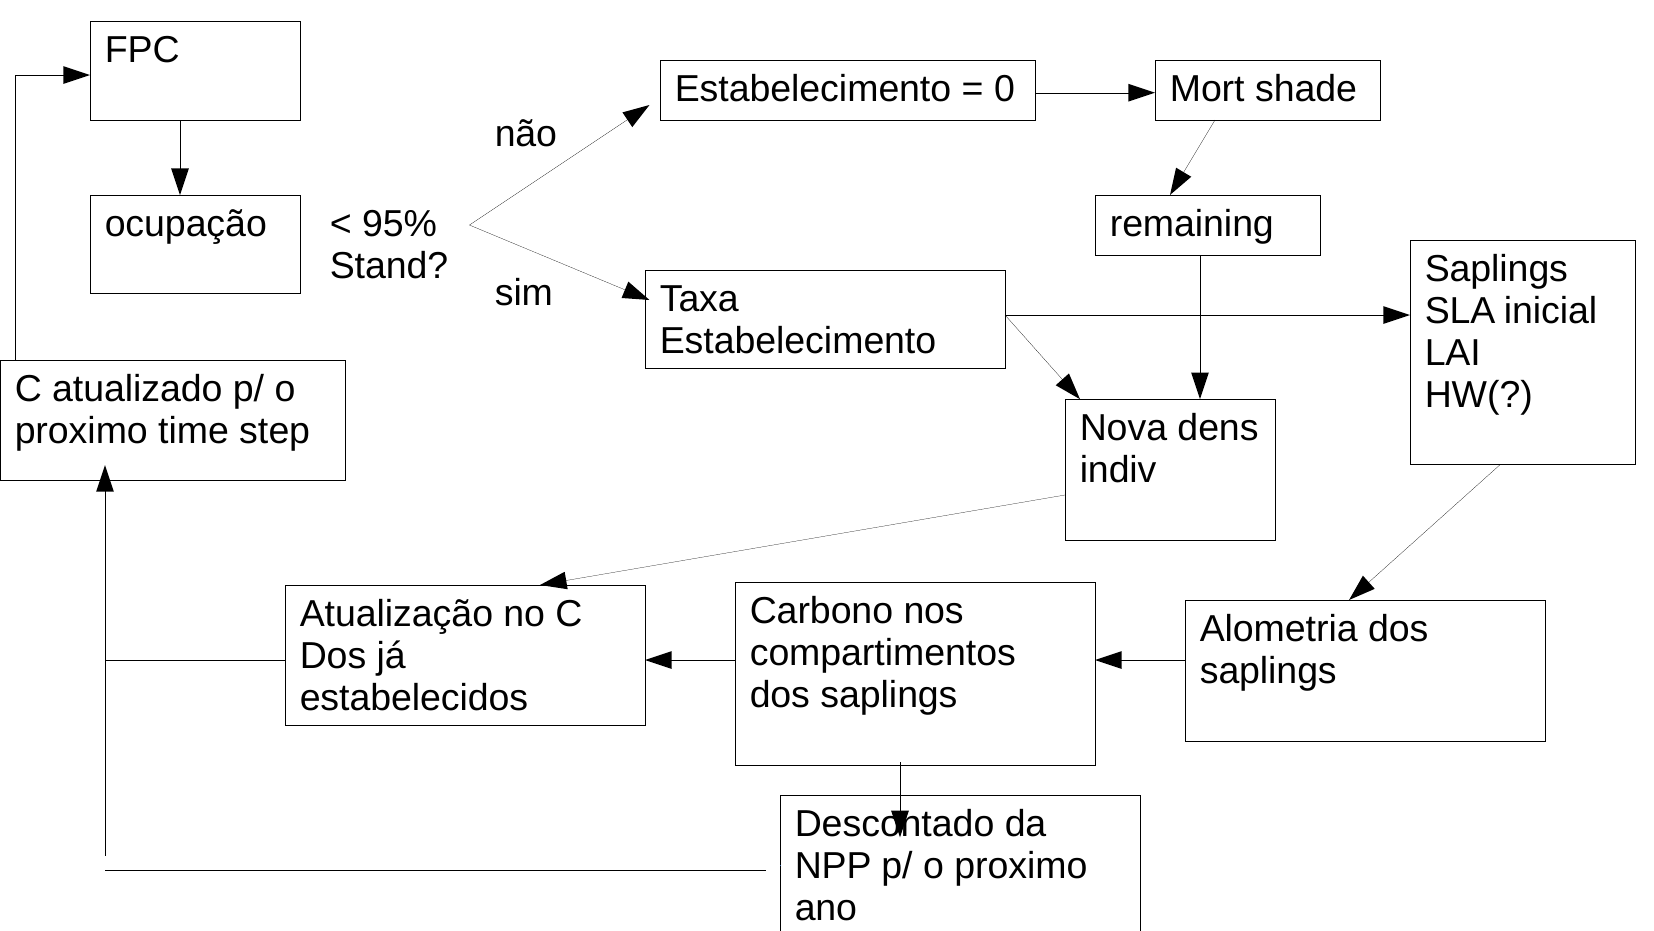

FPC
Estabelecimento = 0
Mort shade
não
ocupação
< 95%
Stand?
remaining
Saplings
SLA inicial
LAI
HW(?)
sim
Taxa
Estabelecimento
C atualizado p/ o proximo time step
Nova dens
indiv
Carbono nos compartimentos dos saplings
Atualização no C
Dos já estabelecidos
Alometria dos saplings
Descontado da NPP p/ o proximo ano